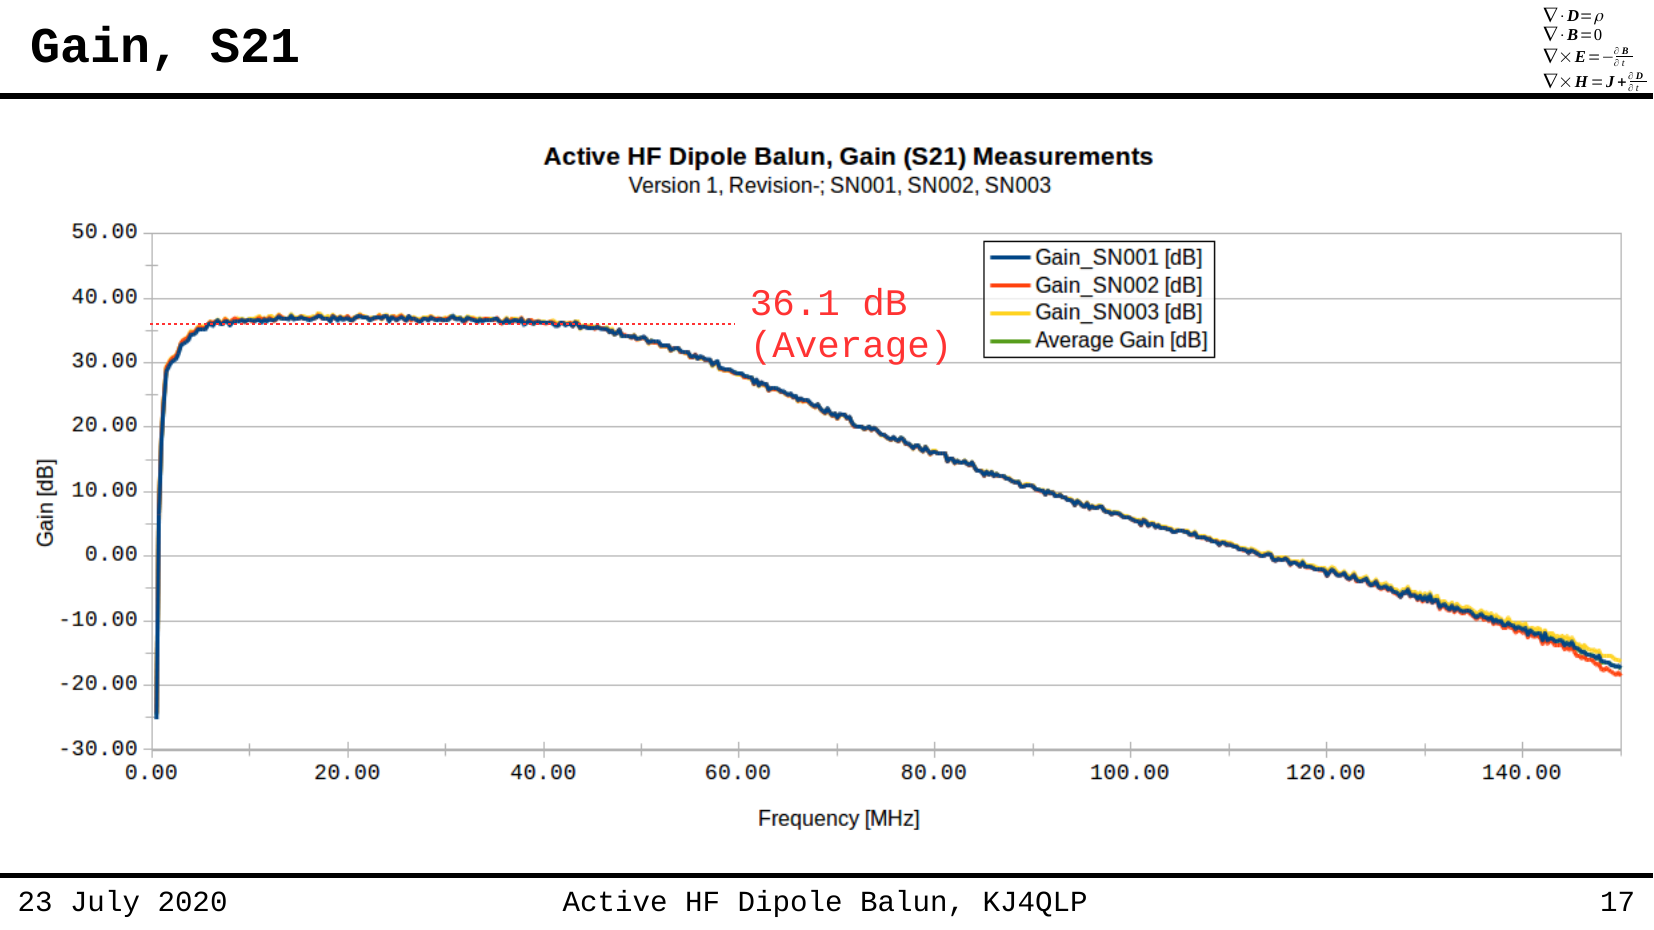

# Gain, S21
36.1 dB
(Average)
23 July 2020
Active HF Dipole Balun, KJ4QLP
17